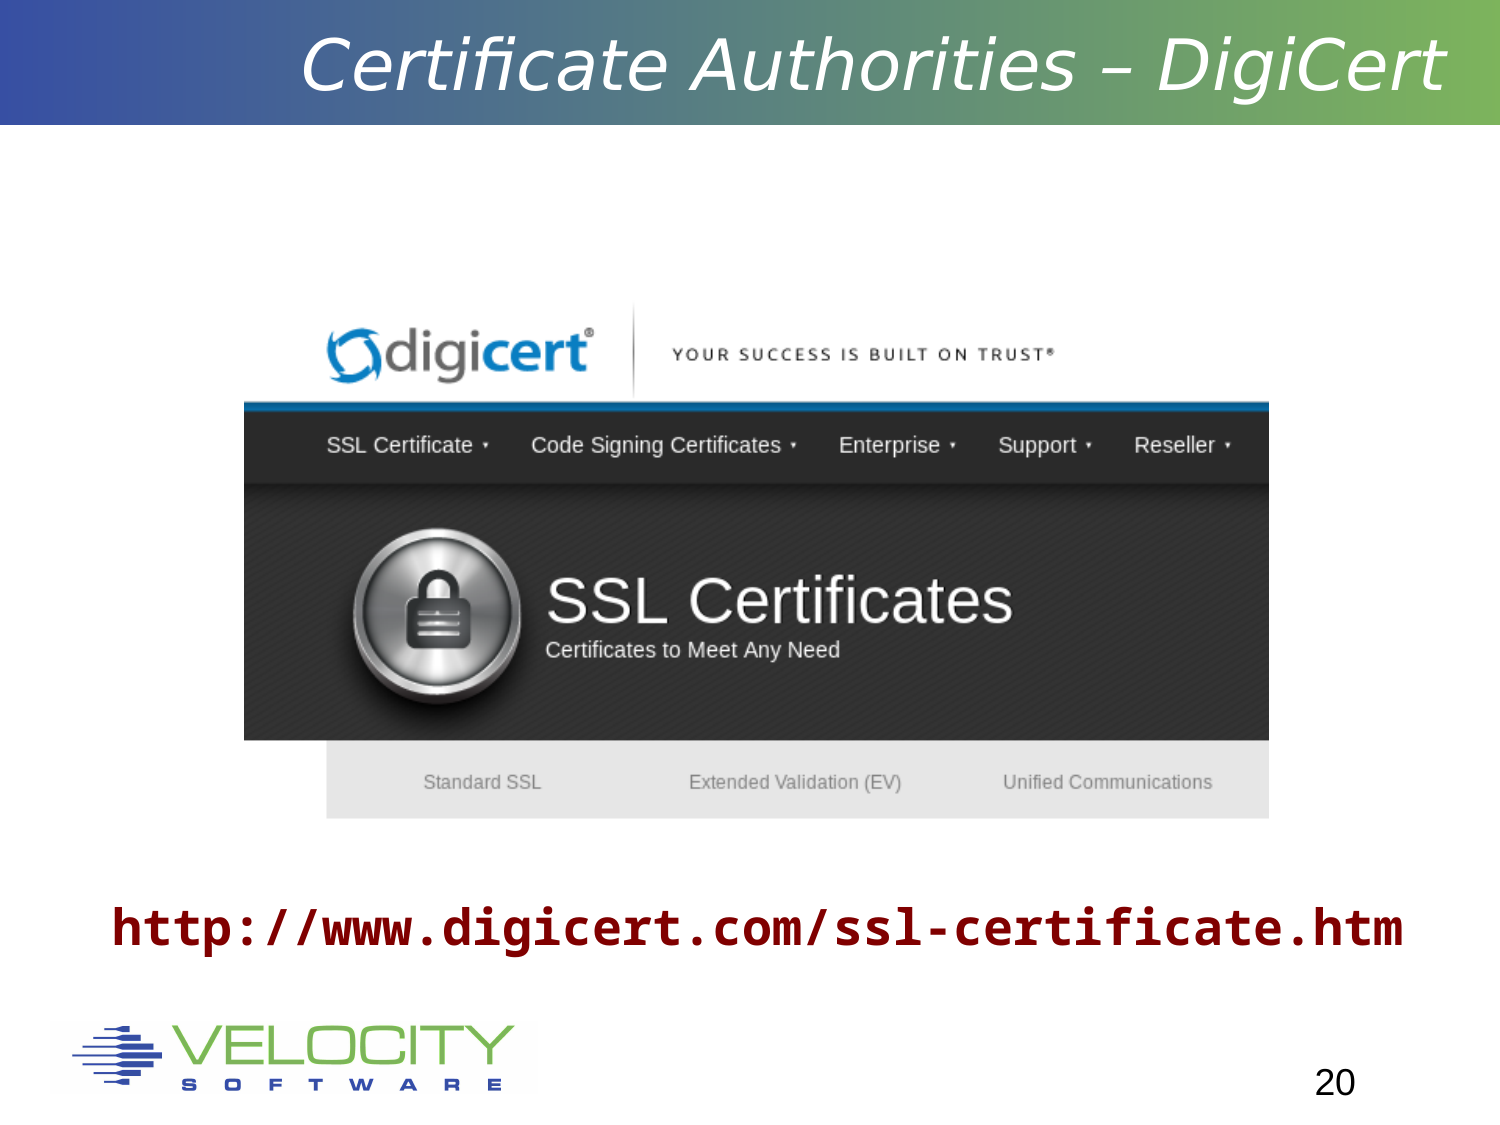

# Certificate Authorities – DigiCert
http://www.digicert.com/ssl-certificate.htm
20